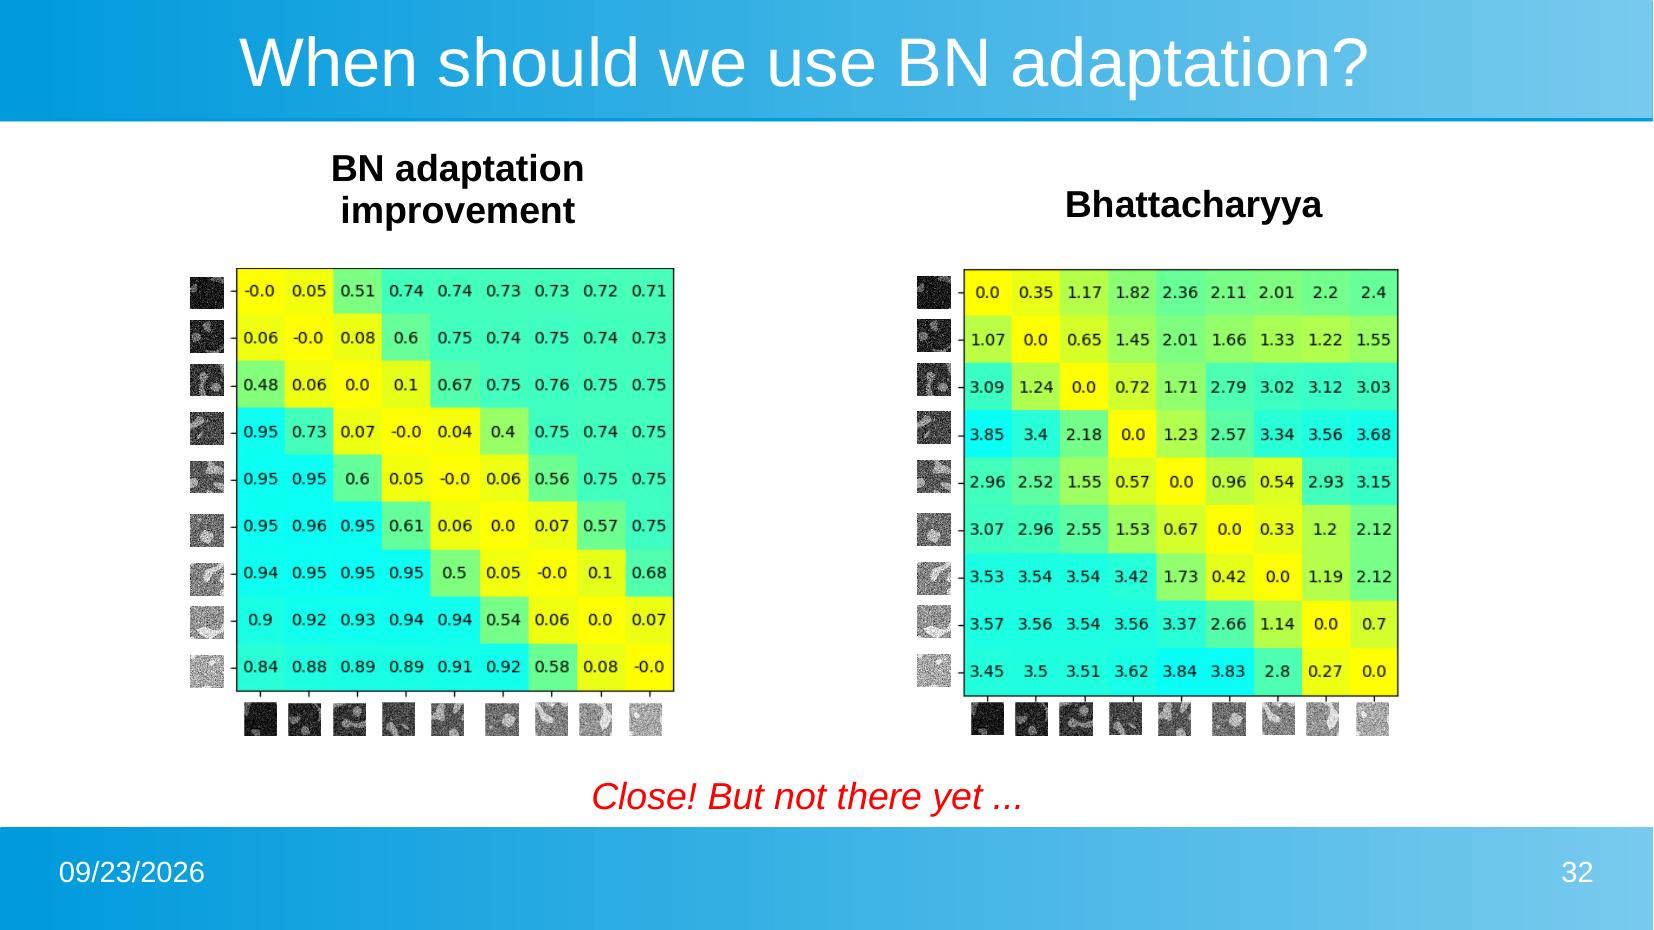

# When should we use BN adaptation?
BN adaptation
improvement
Bhattacharyya
Close! But not there yet ...
32